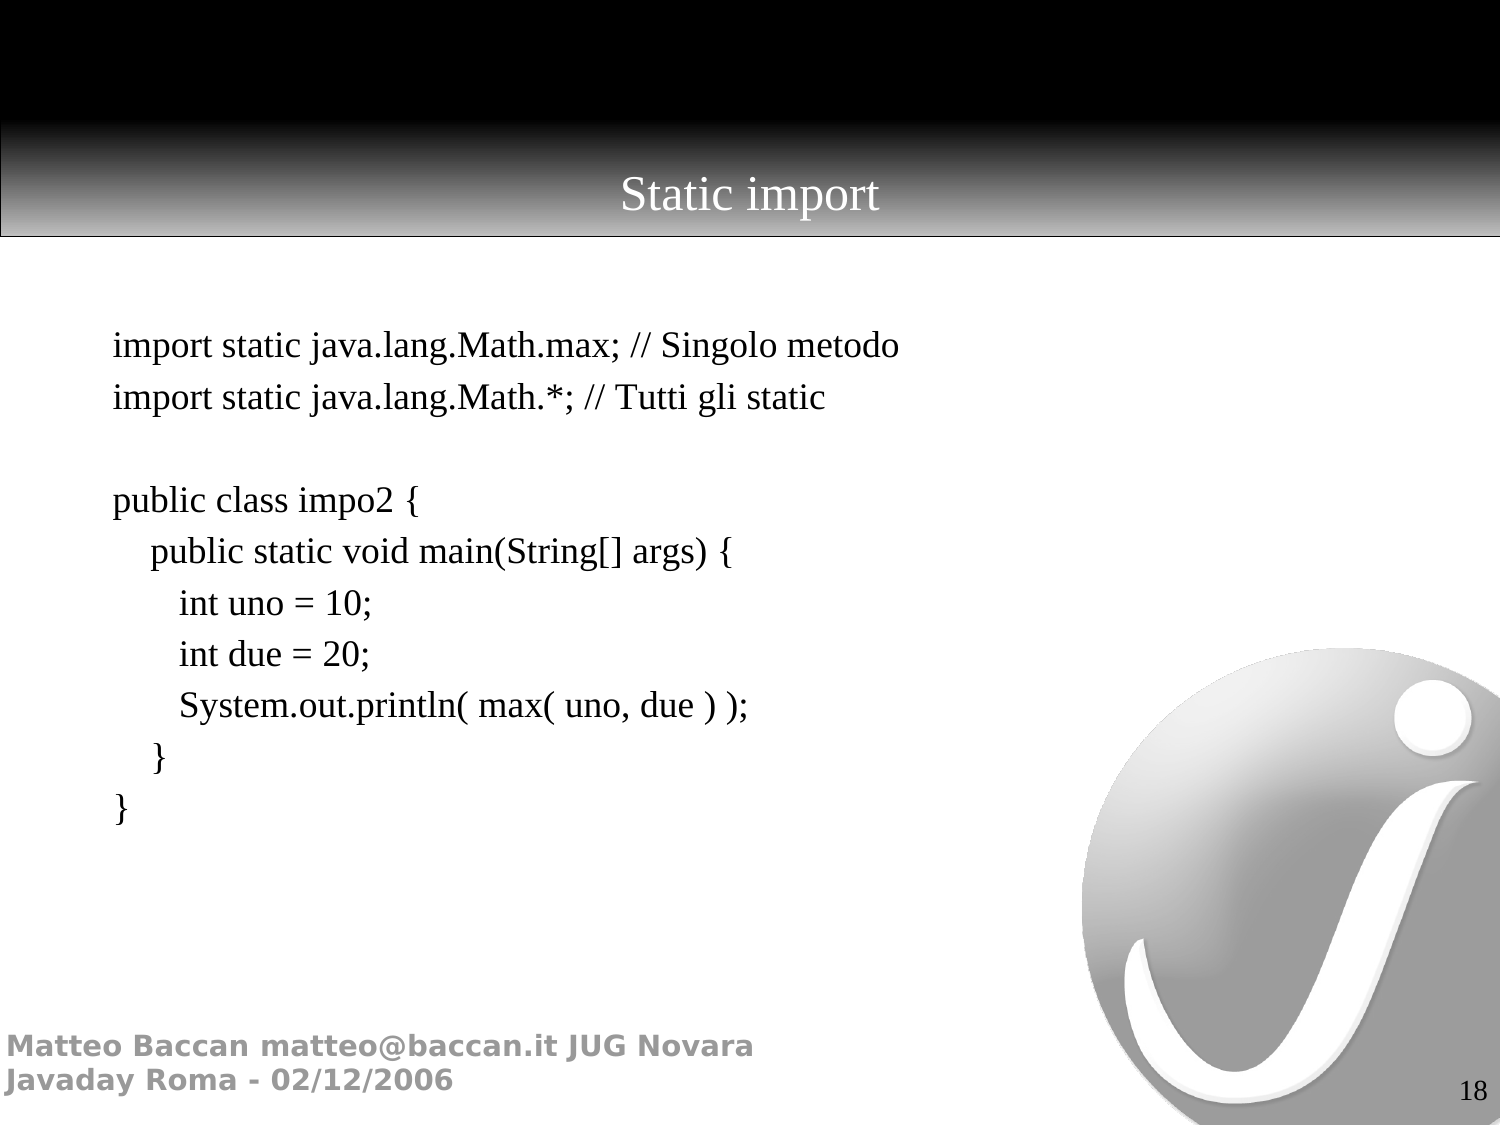

# Static import
import static java.lang.Math.max; // Singolo metodo
import static java.lang.Math.*; // Tutti gli static
public class impo2 {
 public static void main(String[] args) {
 int uno = 10;
 int due = 20;
 System.out.println( max( uno, due ) );
 }
}